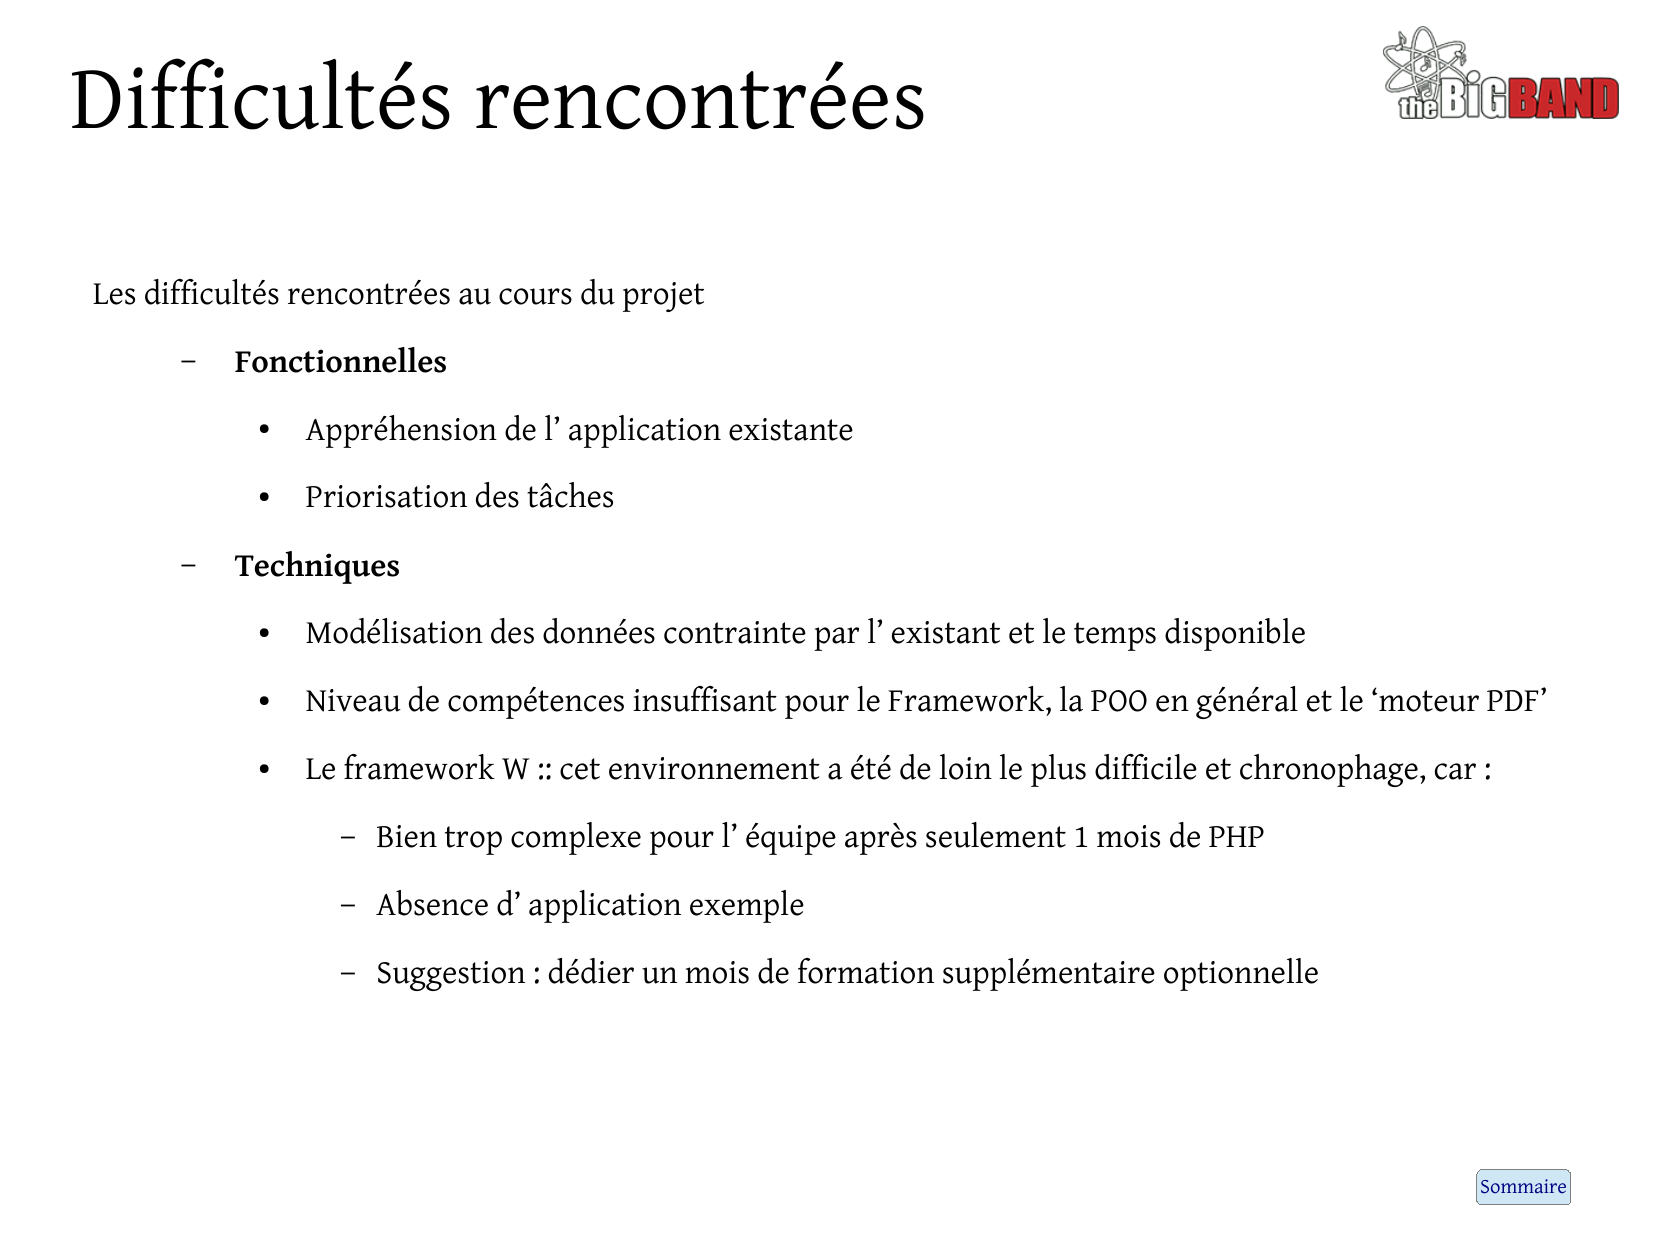

# Difficultés rencontrées
Les difficultés rencontrées au cours du projet
Fonctionnelles
Appréhension de l’ application existante
Priorisation des tâches
Techniques
Modélisation des données contrainte par l’ existant et le temps disponible
Niveau de compétences insuffisant pour le Framework, la POO en général et le ‘moteur PDF’
Le framework W :: cet environnement a été de loin le plus difficile et chronophage, car :
Bien trop complexe pour l’ équipe après seulement 1 mois de PHP
Absence d’ application exemple
Suggestion : dédier un mois de formation supplémentaire optionnelle
Sommaire